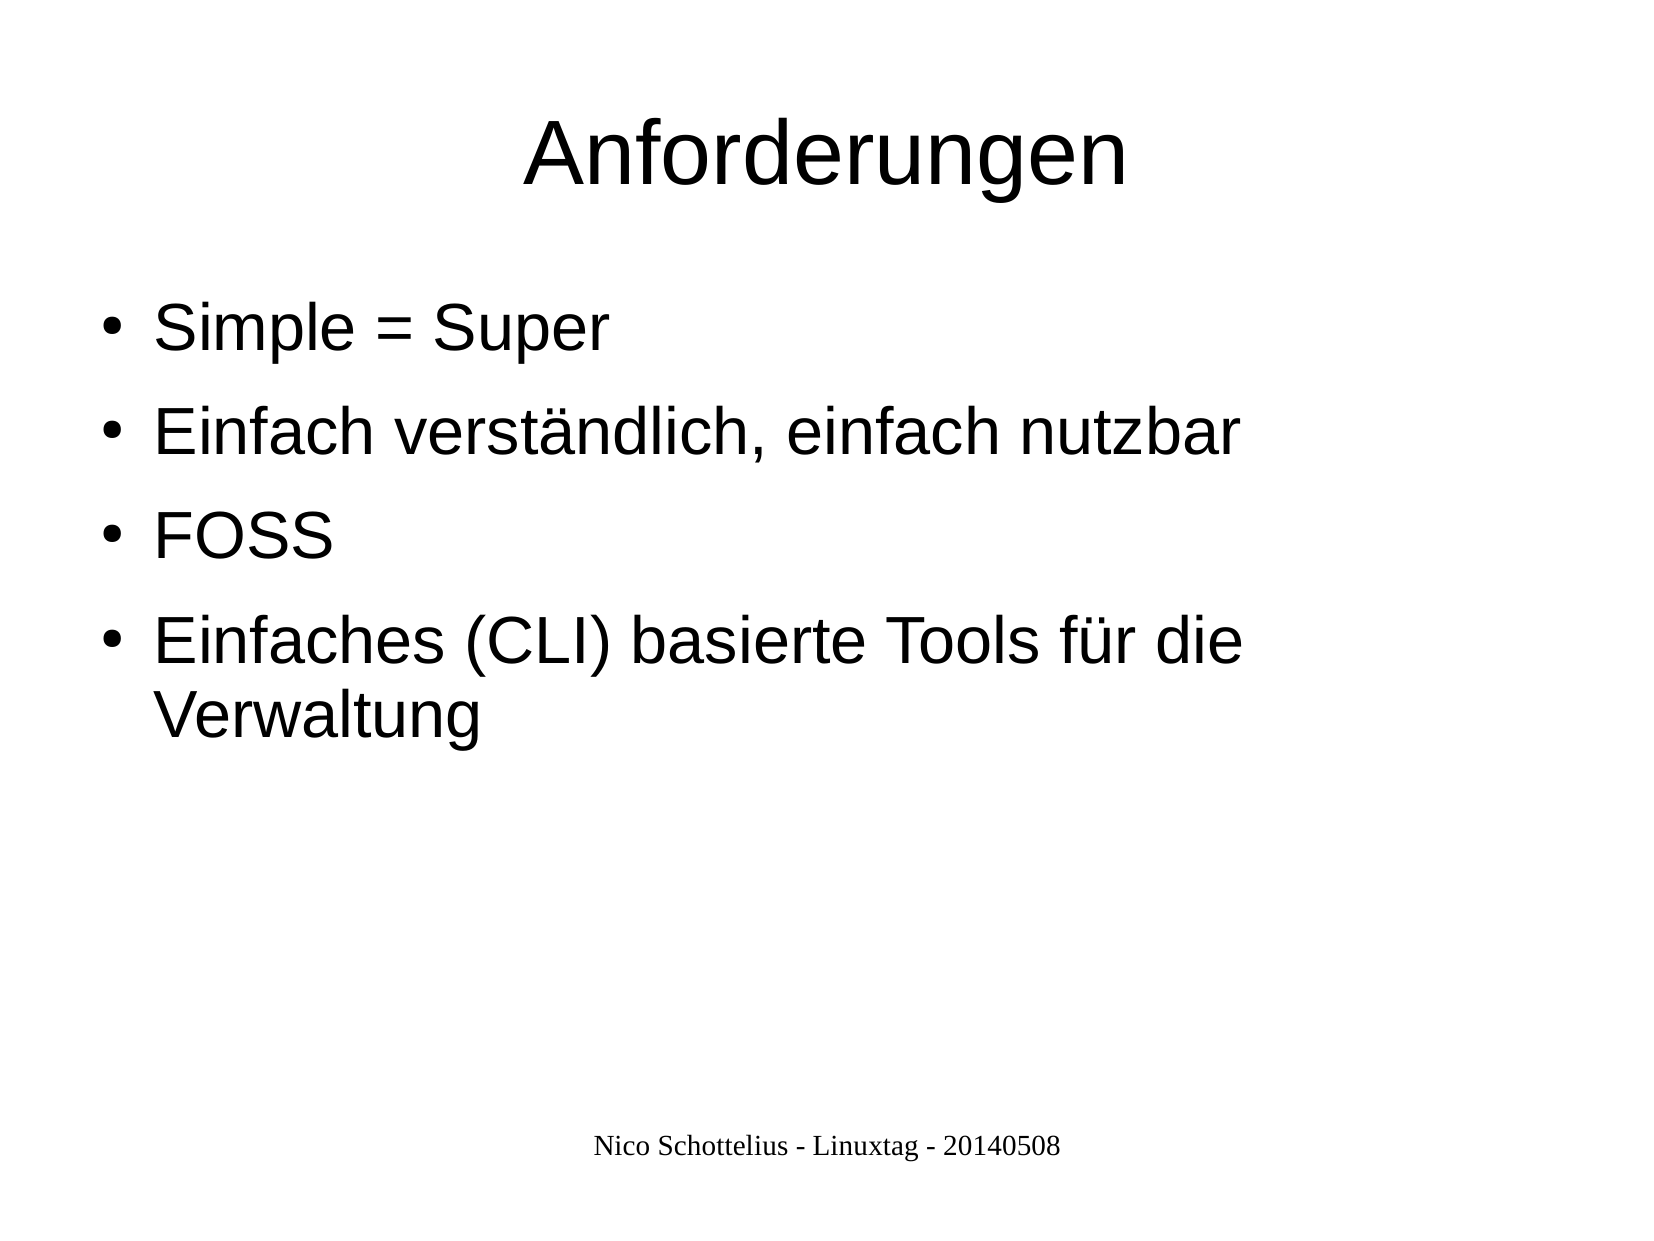

# Anforderungen
Simple = Super
Einfach verständlich, einfach nutzbar
FOSS
Einfaches (CLI) basierte Tools für die Verwaltung
Nico Schottelius - Linuxtag - 20140508